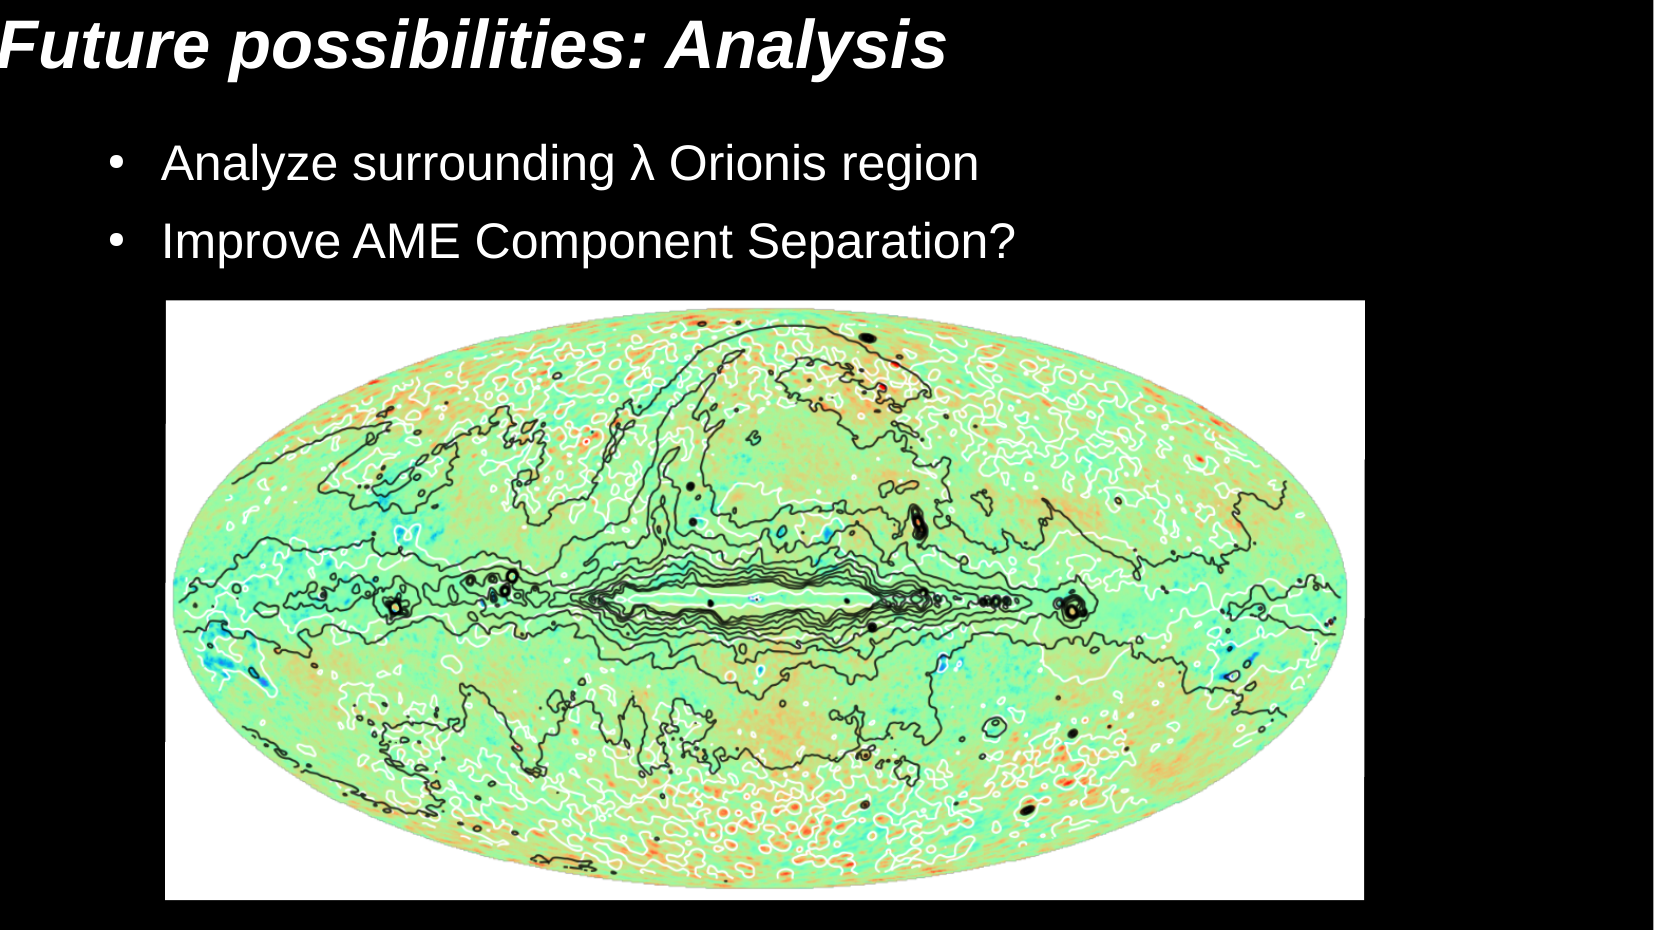

Future possibilities: Analysis
# Analyze surrounding λ Orionis region
Improve AME Component Separation?